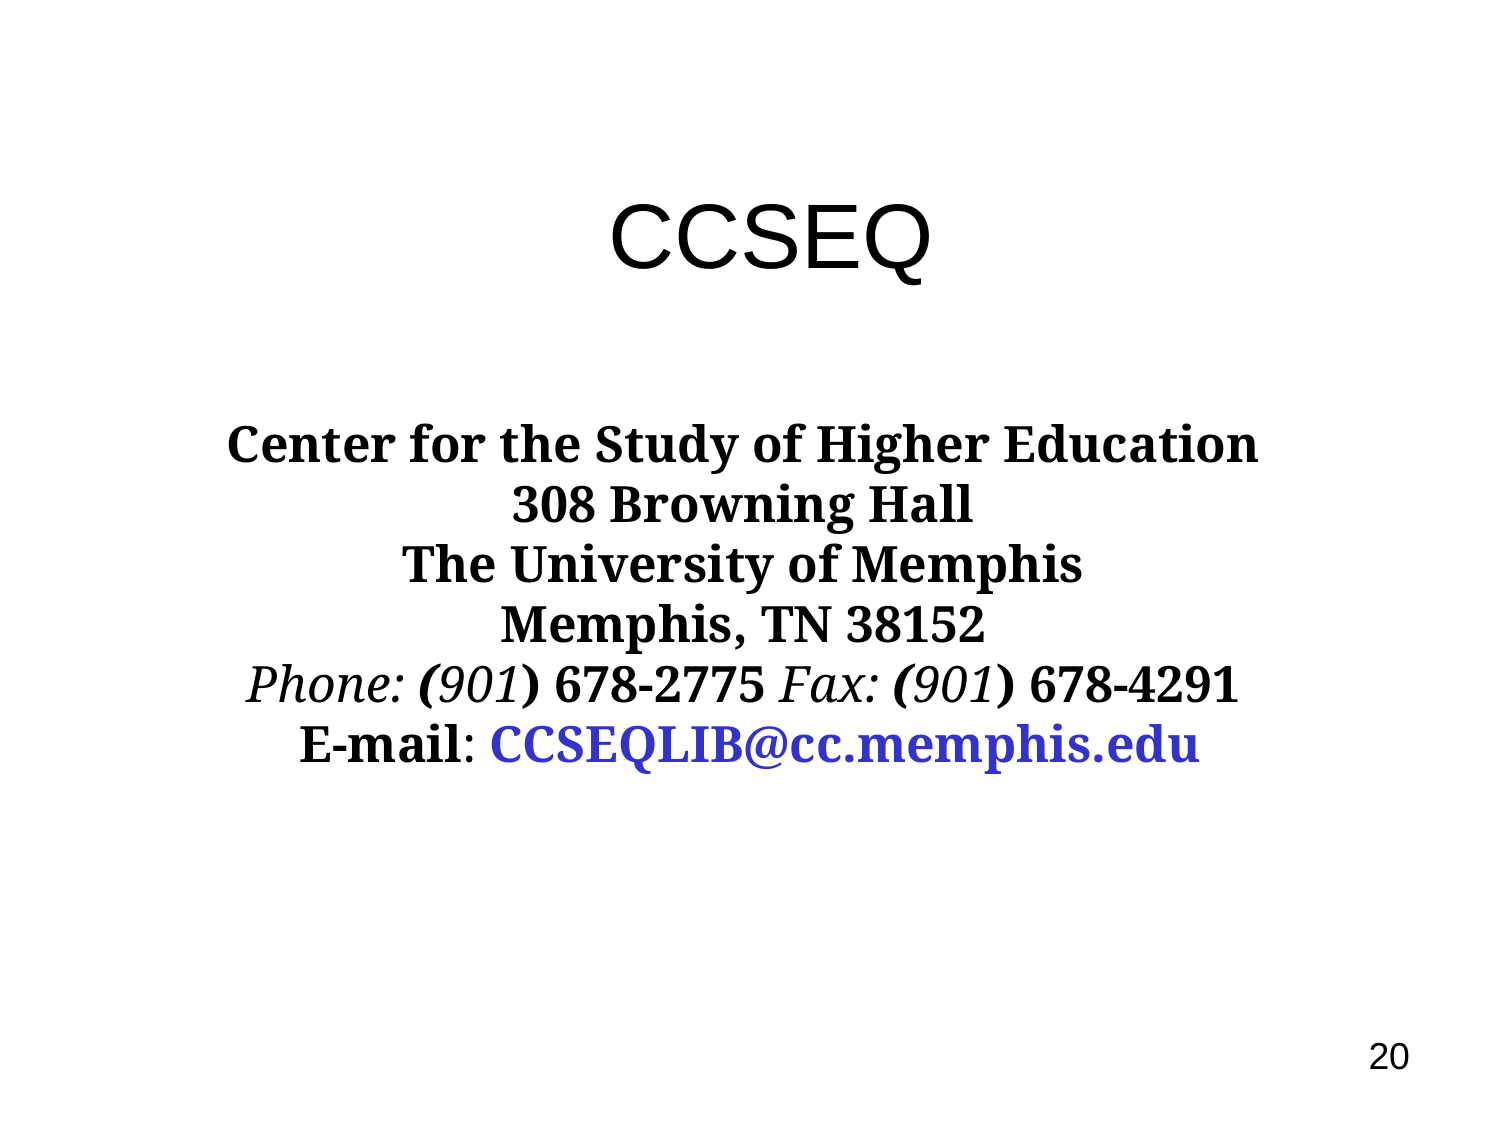

# CCSEQ
Center for the Study of Higher Education
308 Browning Hall
The University of Memphis
Memphis, TN 38152
Phone: (901) 678-2775 Fax: (901) 678-4291
 E-mail: CCSEQLIB@cc.memphis.edu
20